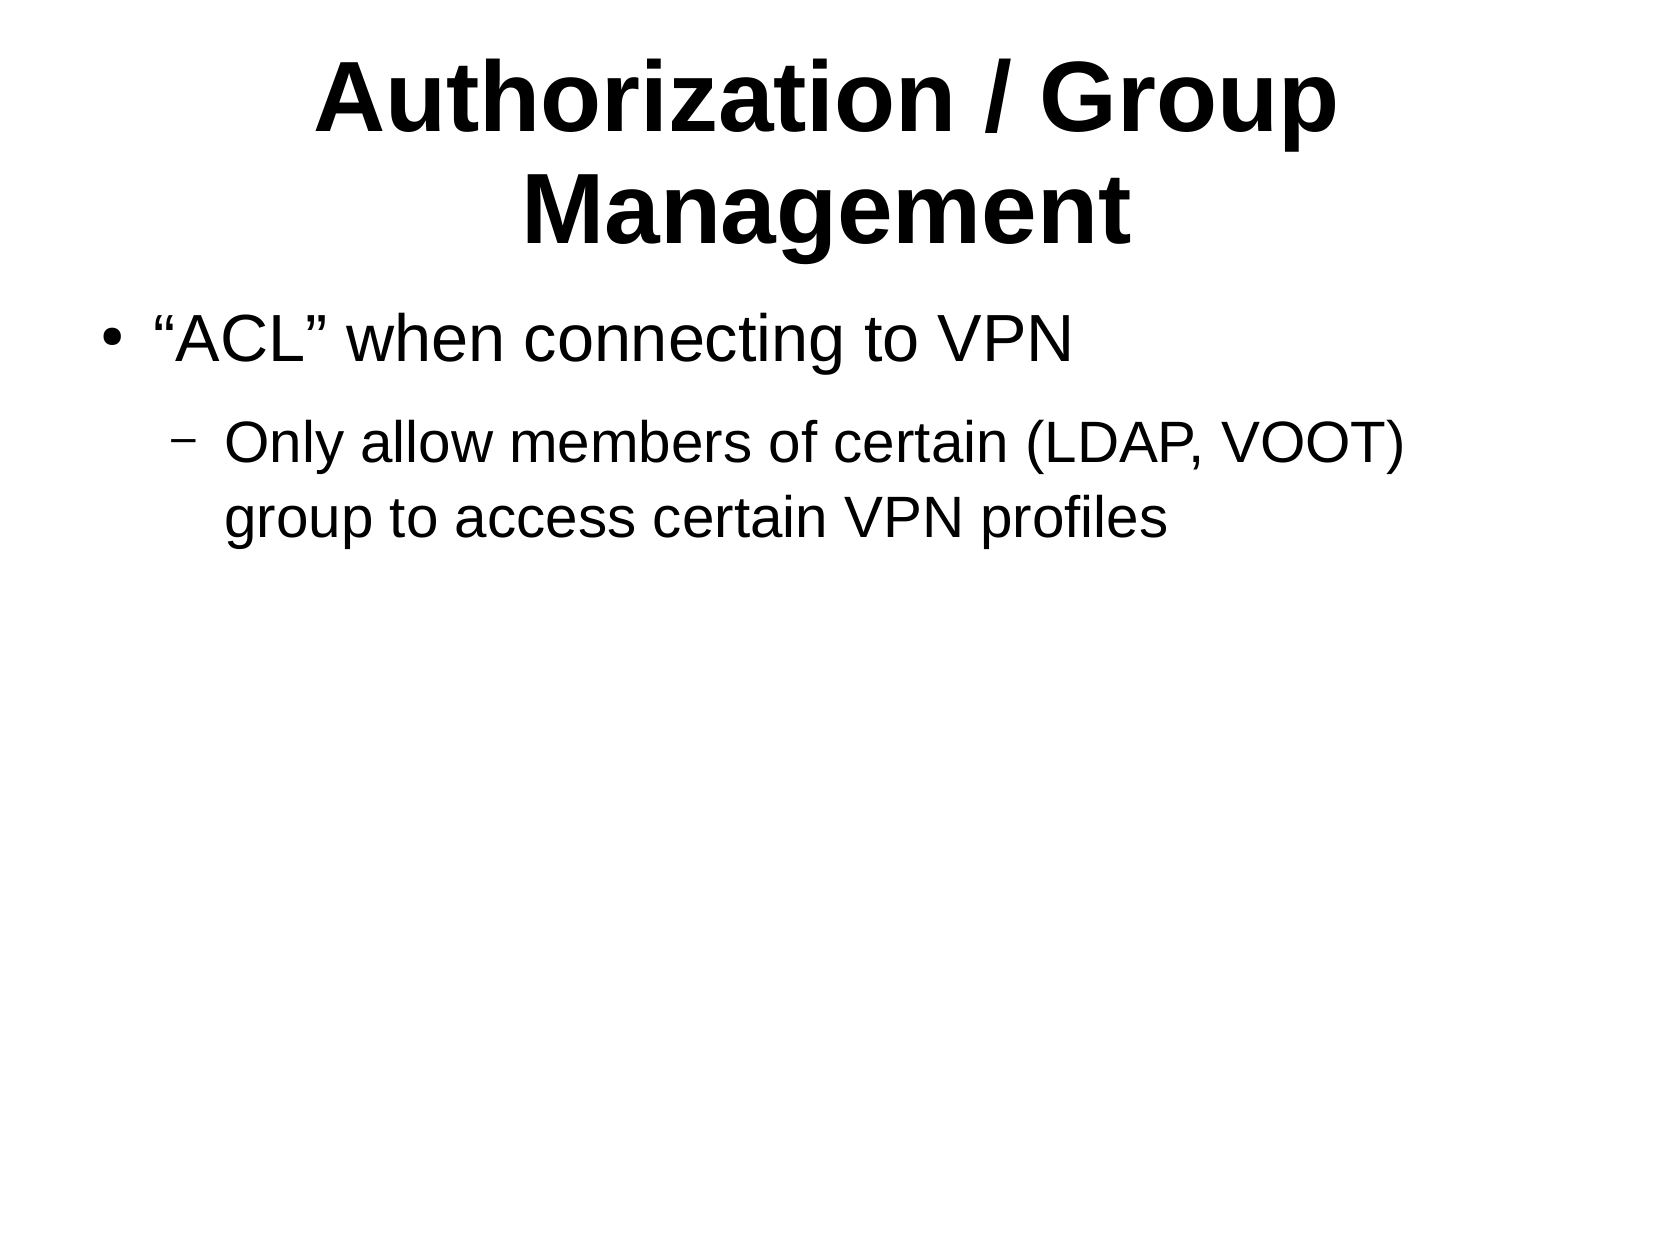

# Authorization / Group Management
“ACL” when connecting to VPN
Only allow members of certain (LDAP, VOOT) group to access certain VPN profiles